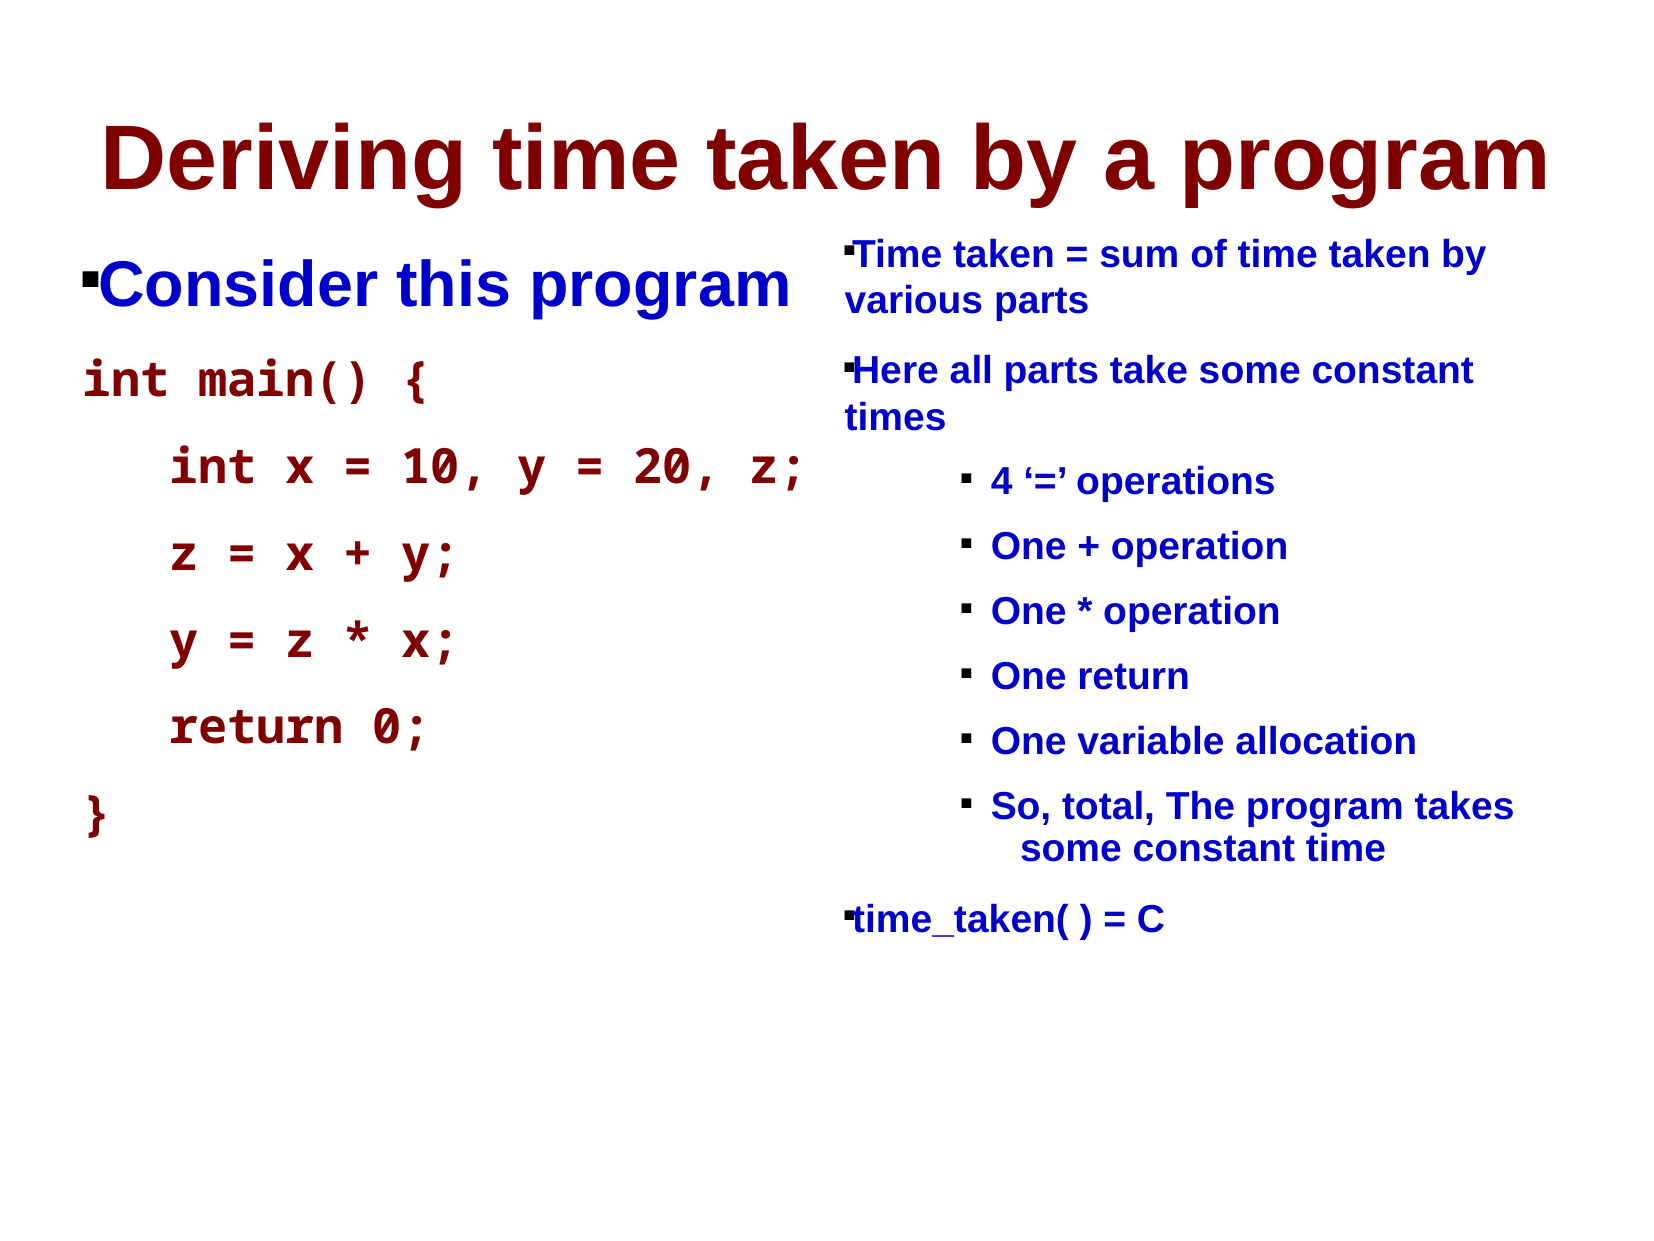

# Deriving time taken by a program
Time taken = sum of time taken by various parts
Here all parts take some constant times
4 ‘=’ operations
One + operation
One * operation
One return
One variable allocation
So, total, The program takes some constant time
time_taken( ) = C
Consider this program
int main() {
 int x = 10, y = 20, z;
 z = x + y;
 y = z * x;
 return 0;
}